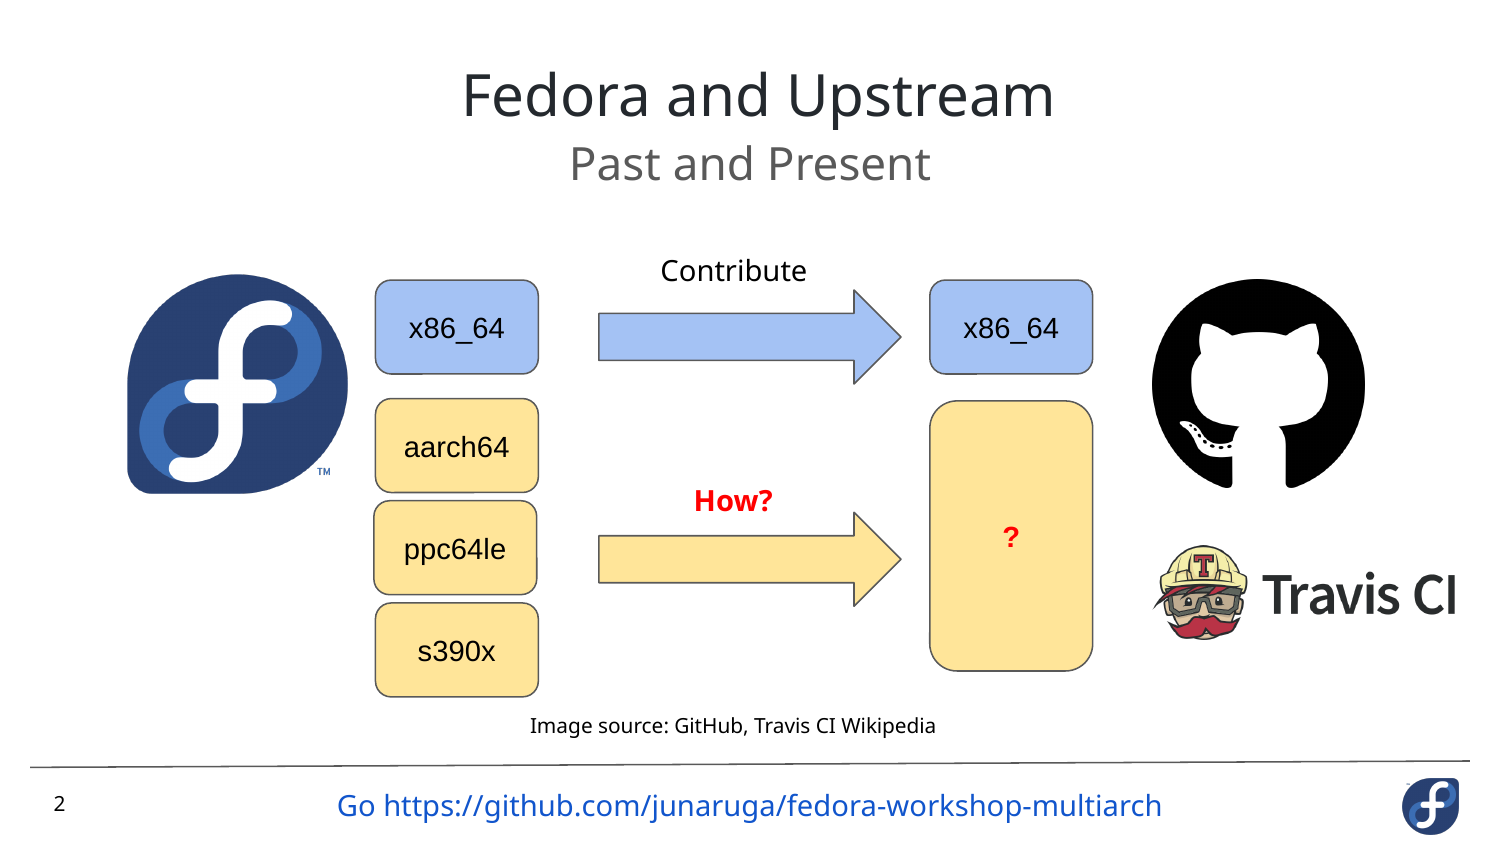

# Fedora and Upstream
Past and Present
Contribute
x86_64
x86_64
aarch64
?
How?
ppc64le
s390x
Image source: GitHub, Travis CI Wikipedia
Go https://github.com/junaruga/fedora-workshop-multiarch